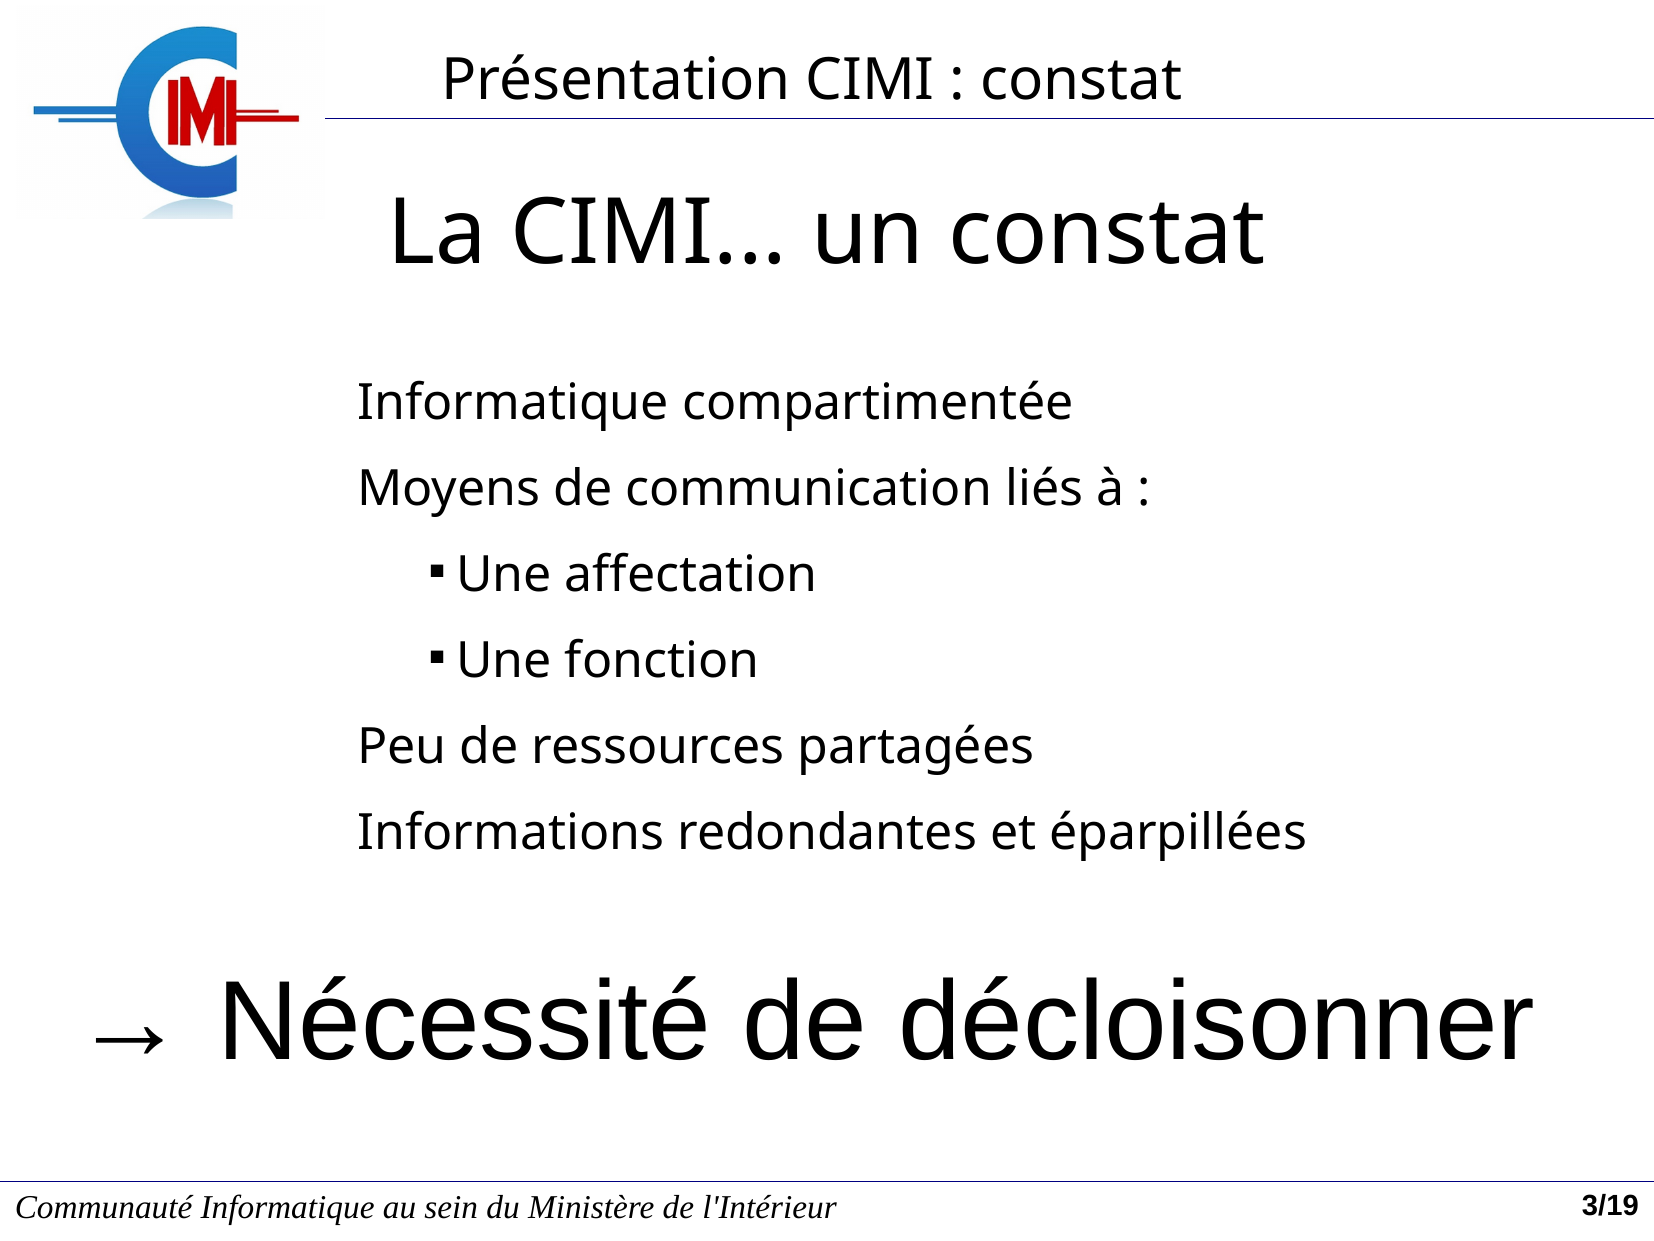

Présentation CIMI : constat
La CIMI... un constat
Informatique compartimentée
Moyens de communication liés à :
 Une affectation
 Une fonction
Peu de ressources partagées
Informations redondantes et éparpillées
→ Nécessité de décloisonner